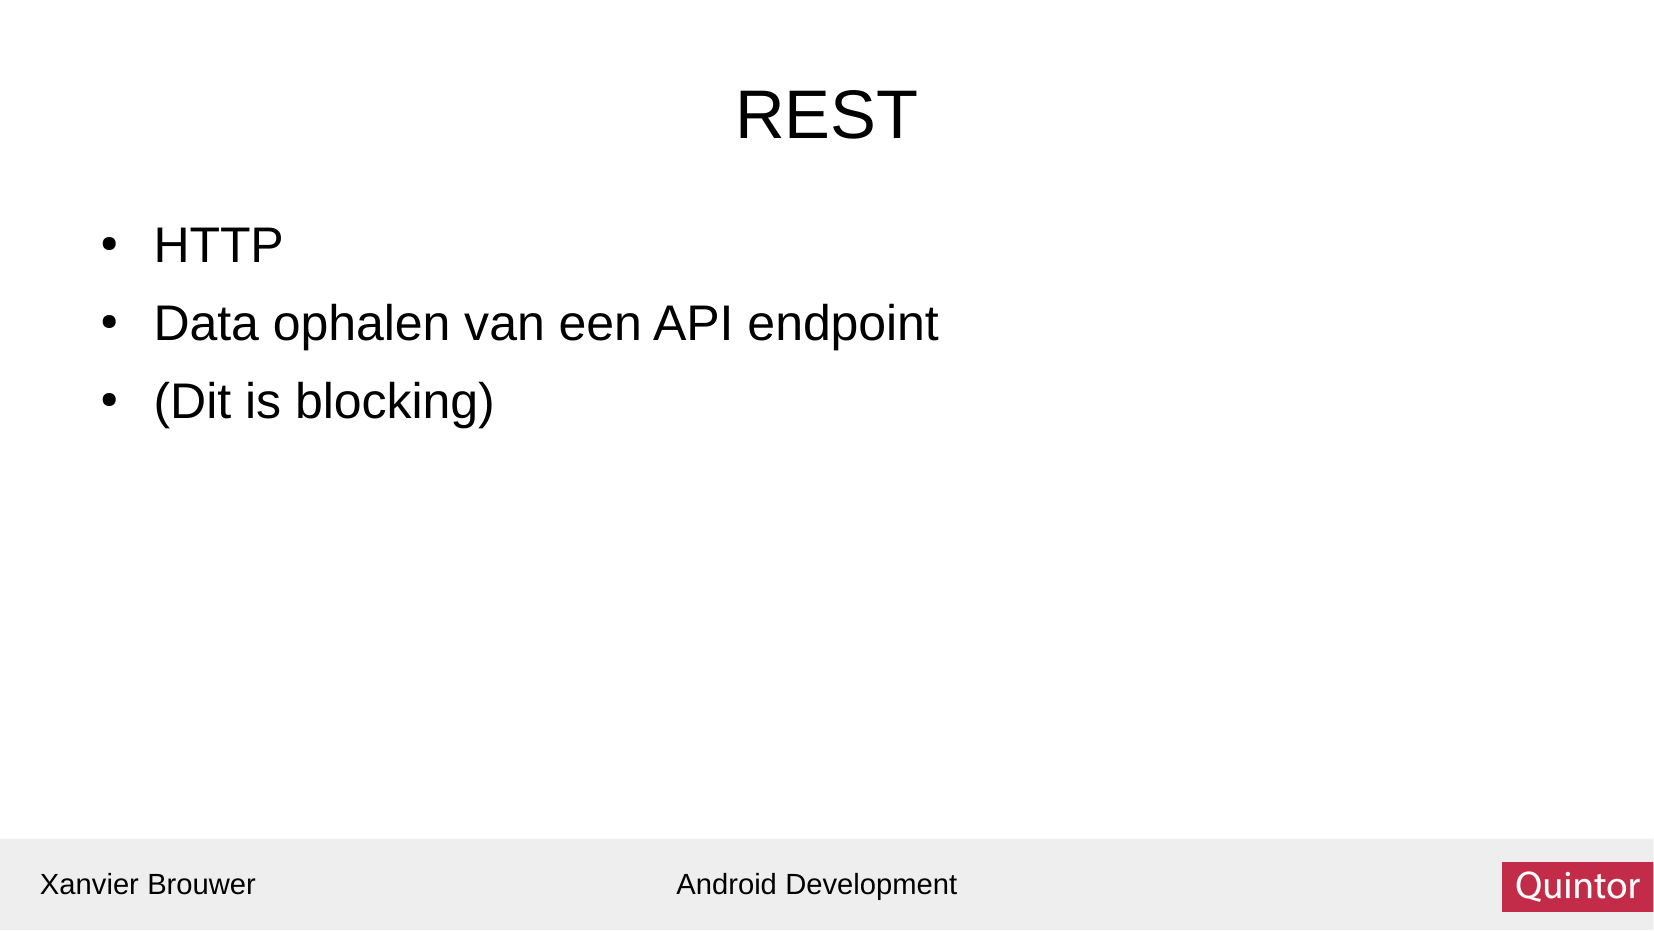

# REST
HTTP
Data ophalen van een API endpoint
(Dit is blocking)